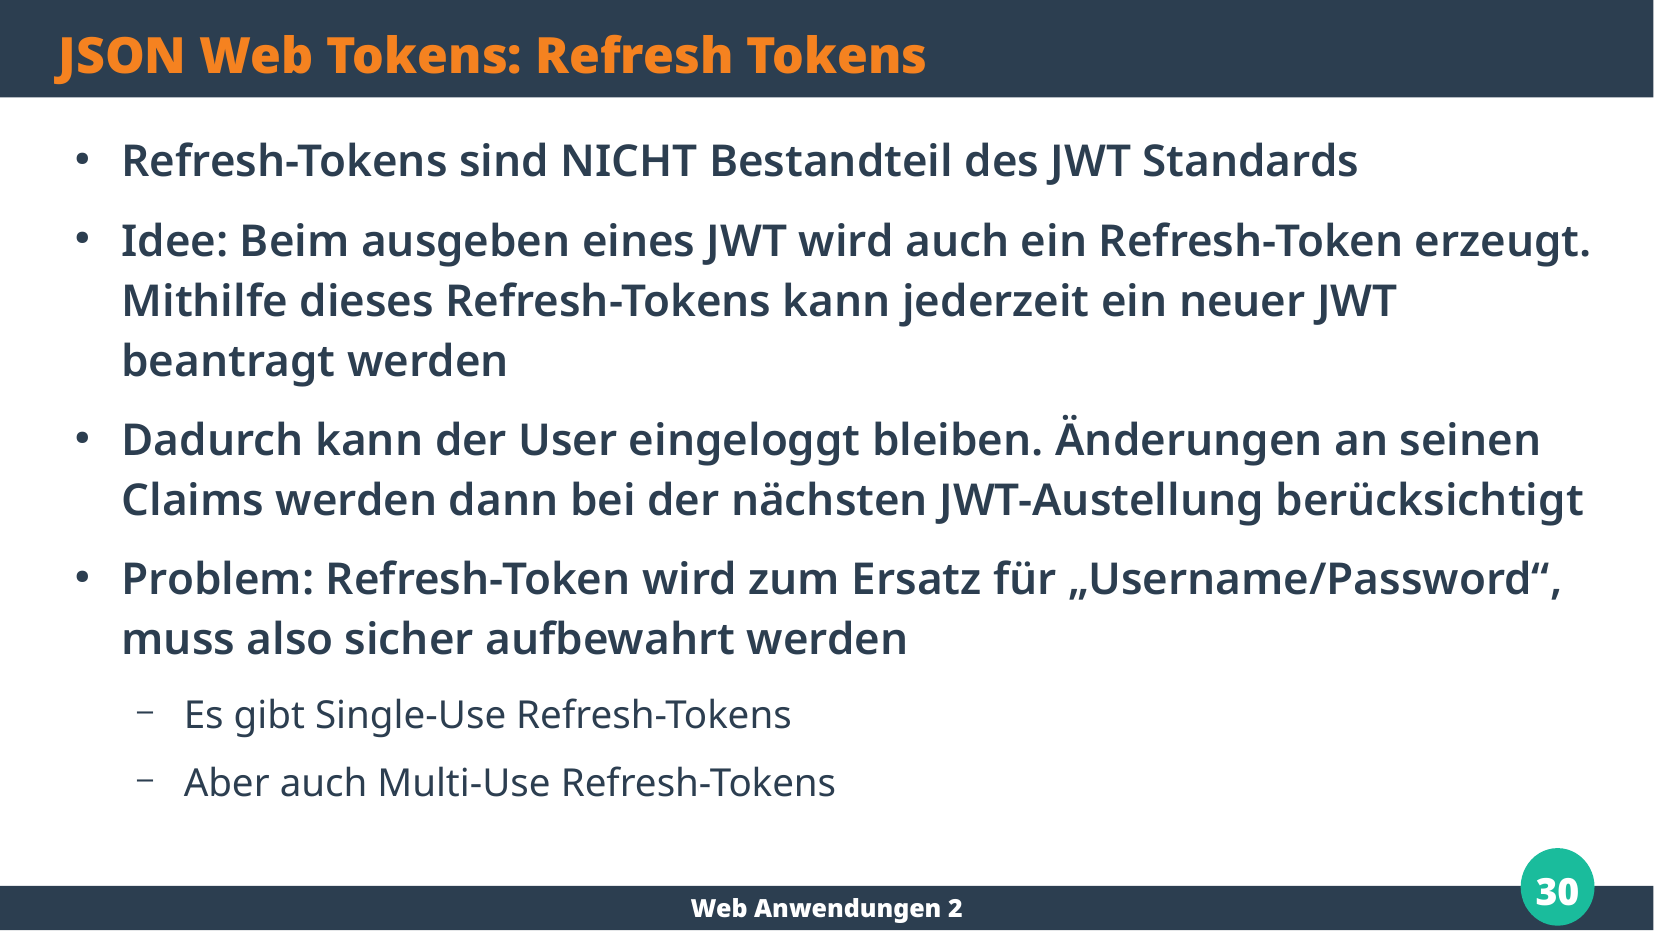

# JSON Web Tokens: Refresh Tokens
Refresh-Tokens sind NICHT Bestandteil des JWT Standards
Idee: Beim ausgeben eines JWT wird auch ein Refresh-Token erzeugt. Mithilfe dieses Refresh-Tokens kann jederzeit ein neuer JWT beantragt werden
Dadurch kann der User eingeloggt bleiben. Änderungen an seinen Claims werden dann bei der nächsten JWT-Austellung berücksichtigt
Problem: Refresh-Token wird zum Ersatz für „Username/Password“, muss also sicher aufbewahrt werden
Es gibt Single-Use Refresh-Tokens
Aber auch Multi-Use Refresh-Tokens
30